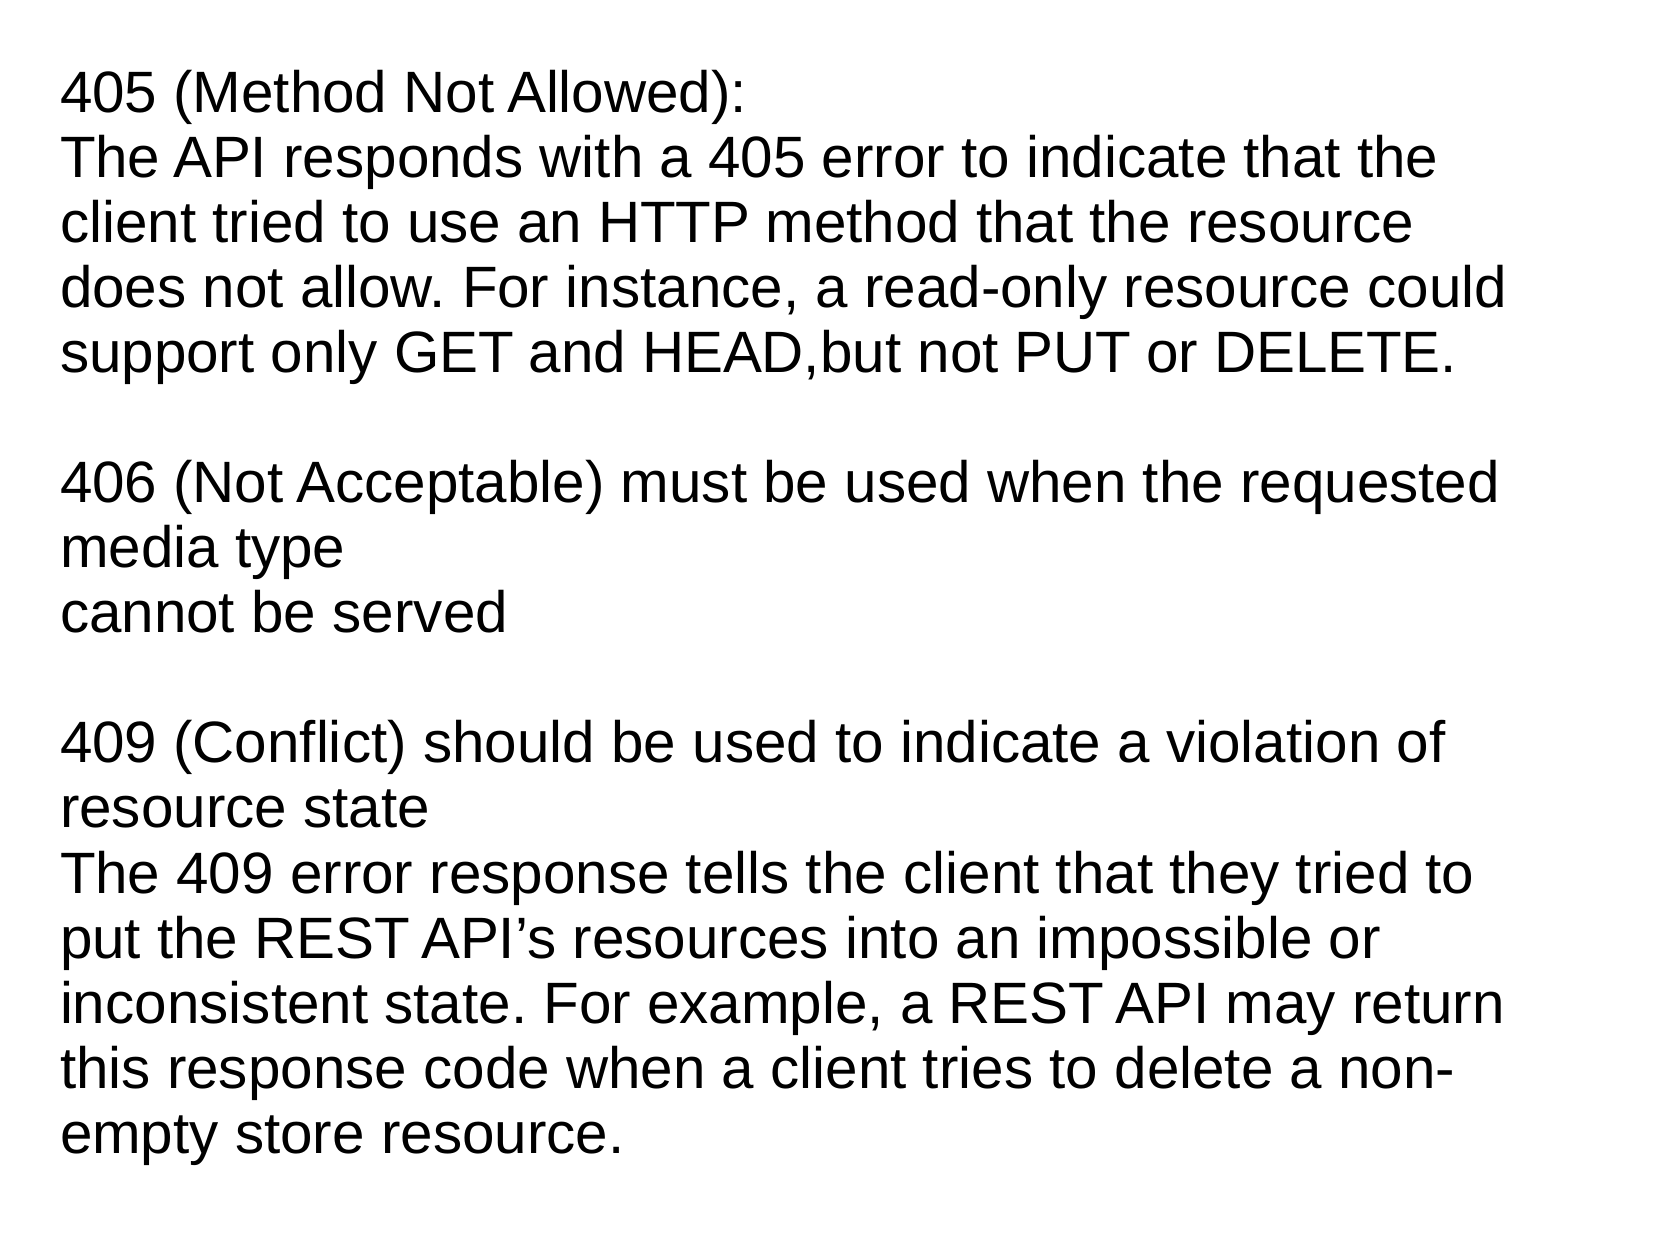

# 405 (Method Not Allowed):
The API responds with a 405 error to indicate that the client tried to use an HTTP method that the resource does not allow. For instance, a read-only resource could support only GET and HEAD,but not PUT or DELETE.
406 (Not Acceptable) must be used when the requested media type
cannot be served
409 (Conflict) should be used to indicate a violation of resource state
The 409 error response tells the client that they tried to put the REST API’s resources into an impossible or inconsistent state. For example, a REST API may return this response code when a client tries to delete a non-empty store resource.